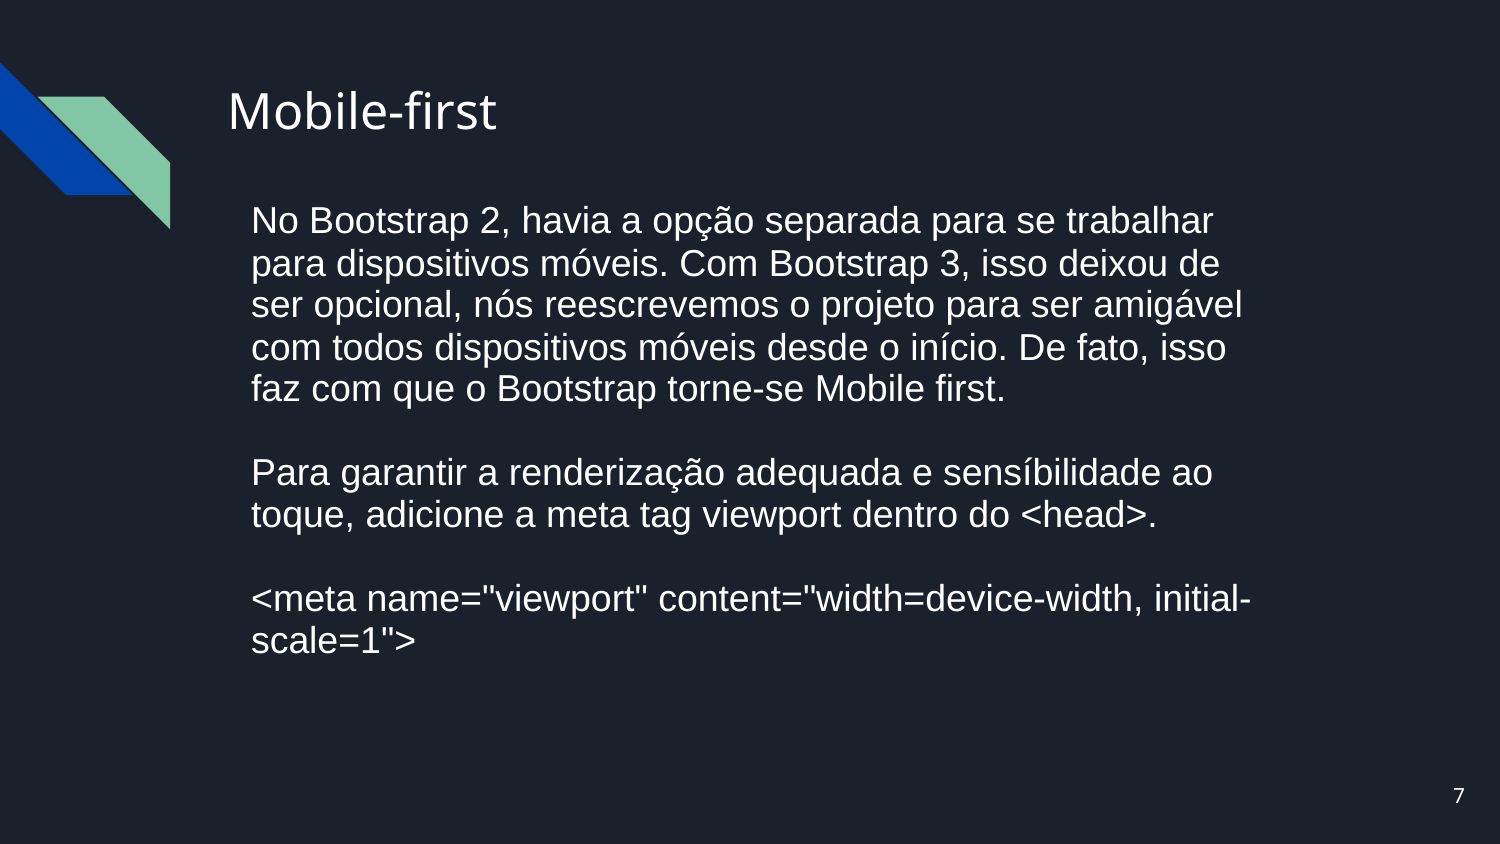

# Mobile-first
No Bootstrap 2, havia a opção separada para se trabalhar para dispositivos móveis. Com Bootstrap 3, isso deixou de ser opcional, nós reescrevemos o projeto para ser amigável com todos dispositivos móveis desde o início. De fato, isso faz com que o Bootstrap torne-se Mobile first.
Para garantir a renderização adequada e sensíbilidade ao toque, adicione a meta tag viewport dentro do <head>.
<meta name="viewport" content="width=device-width, initial-scale=1">